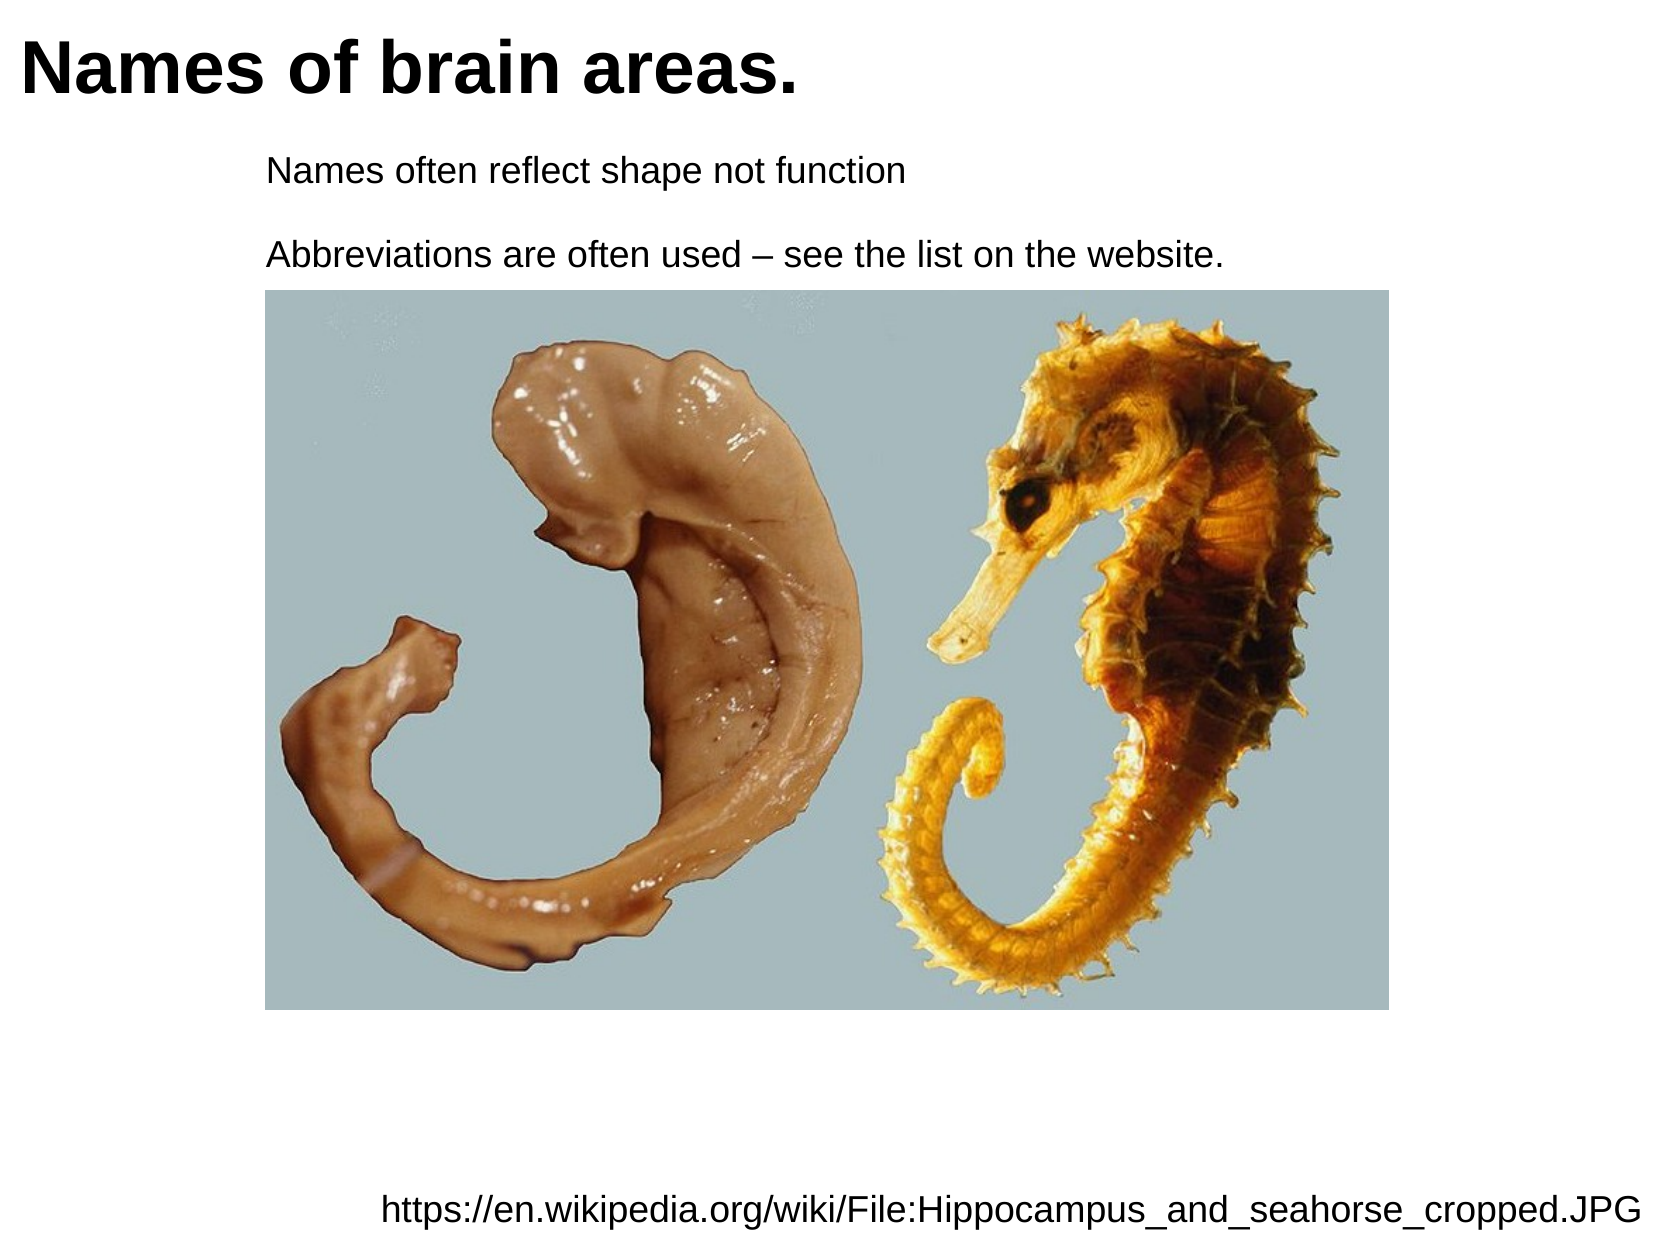

Names of brain areas.
# Names often reflect shape not function Abbreviations are often used – see the list on the website.
https://en.wikipedia.org/wiki/File:Hippocampus_and_seahorse_cropped.JPG